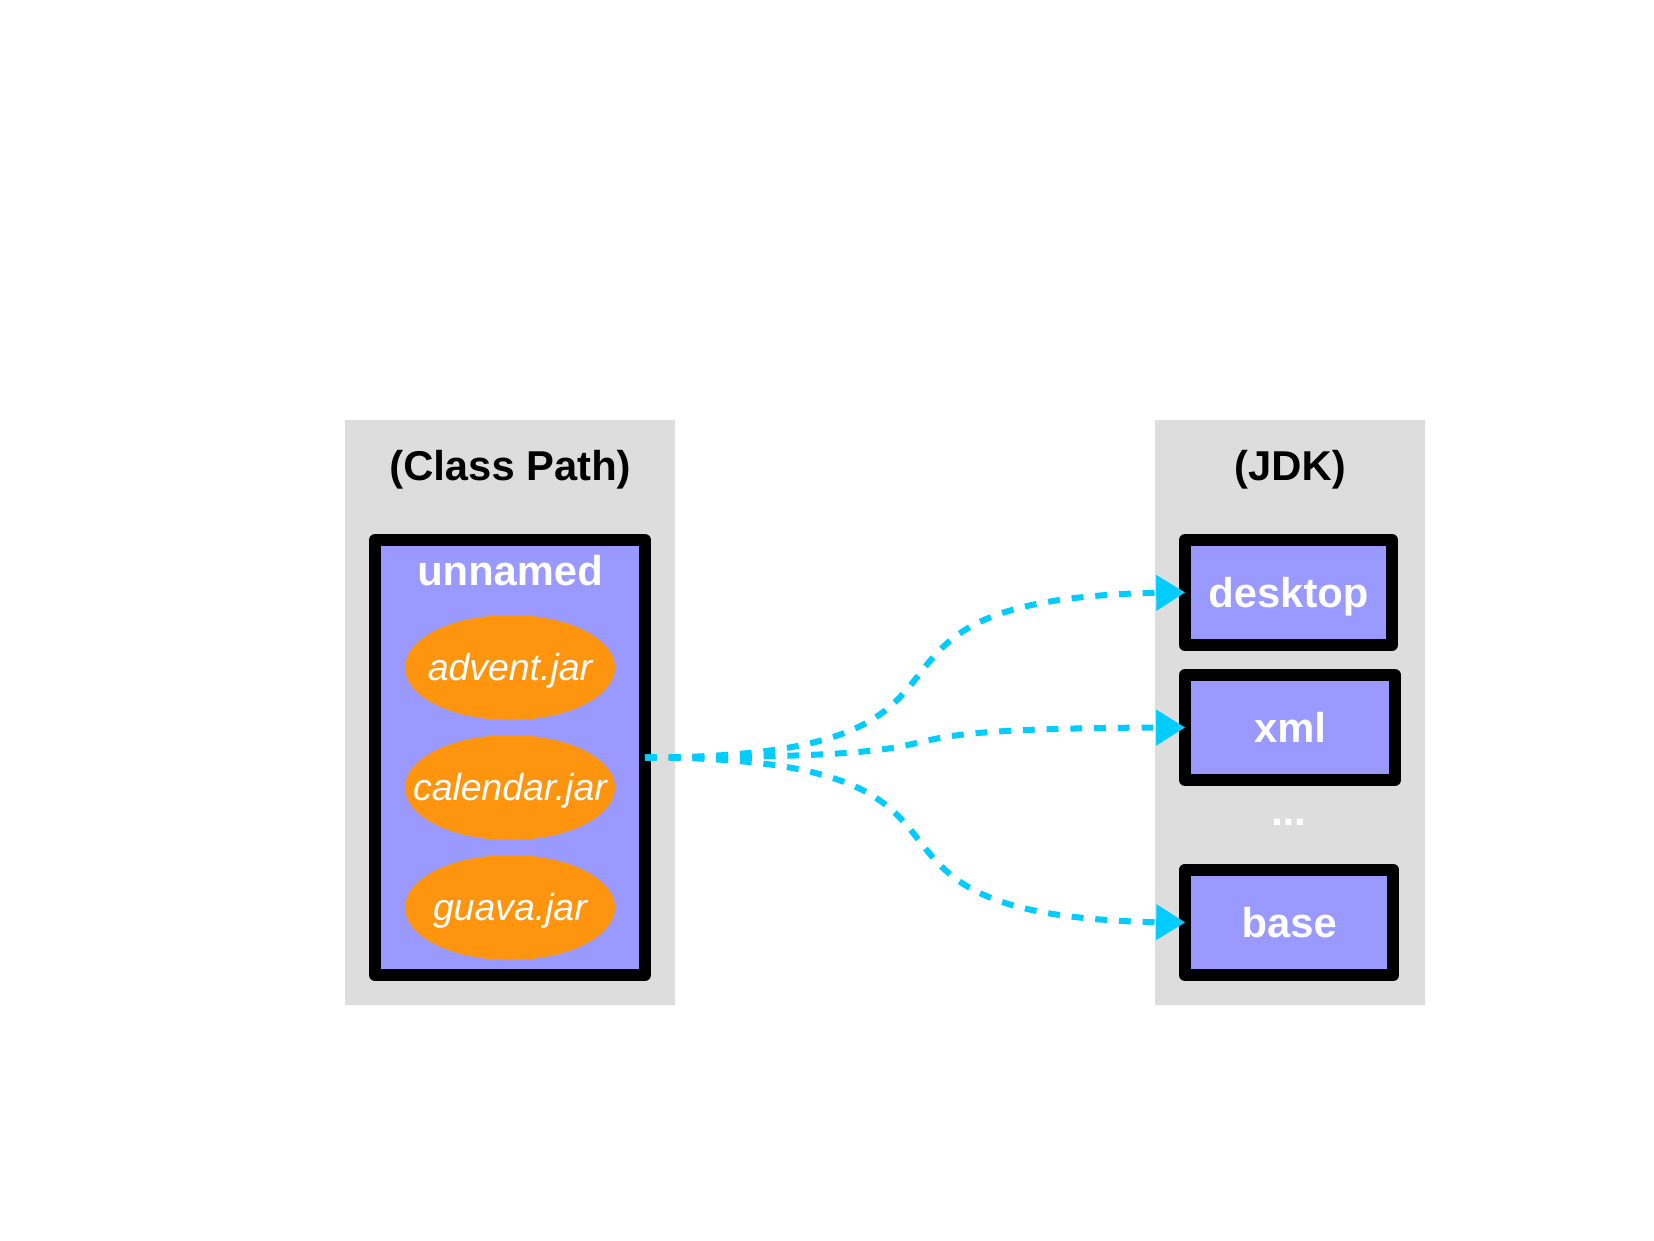

(Class Path)
(JDK)
unnamed
desktop
advent.jar
xml
calendar.jar
...
guava.jar
base